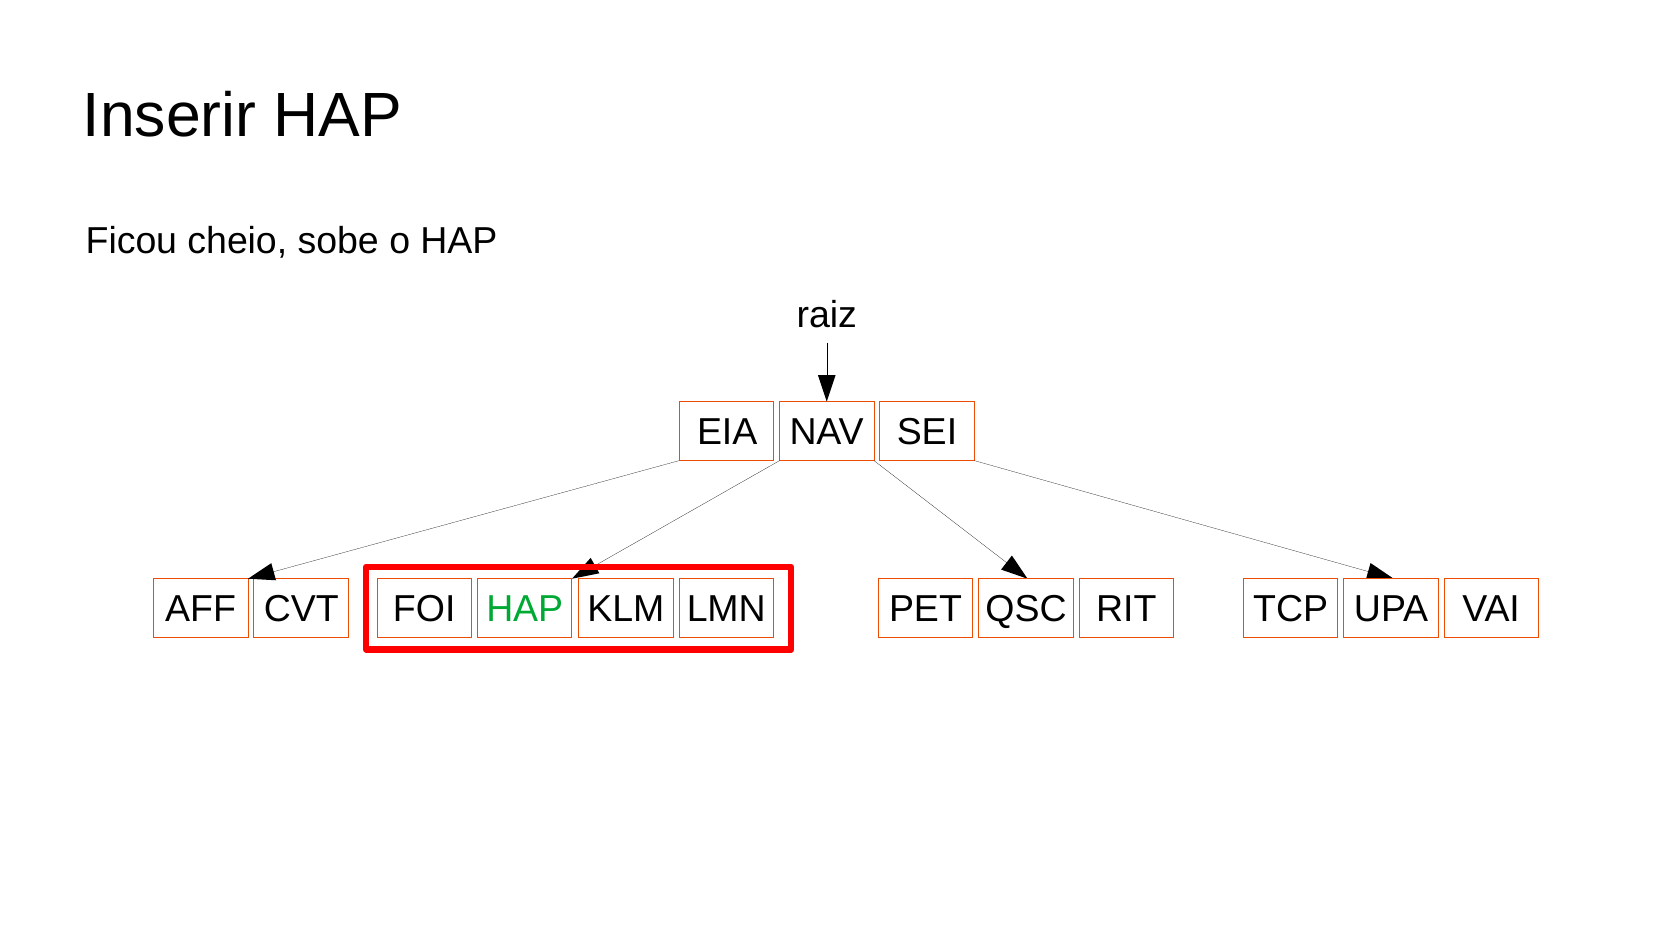

# Inserir HAP
Ficou cheio, sobe o HAP
raiz
 EIA
NAV
SEI
AFF
 CVT
FOI
HAP
 KLM
LMN
 PET
QSC
RIT
TCP
UPA
VAI